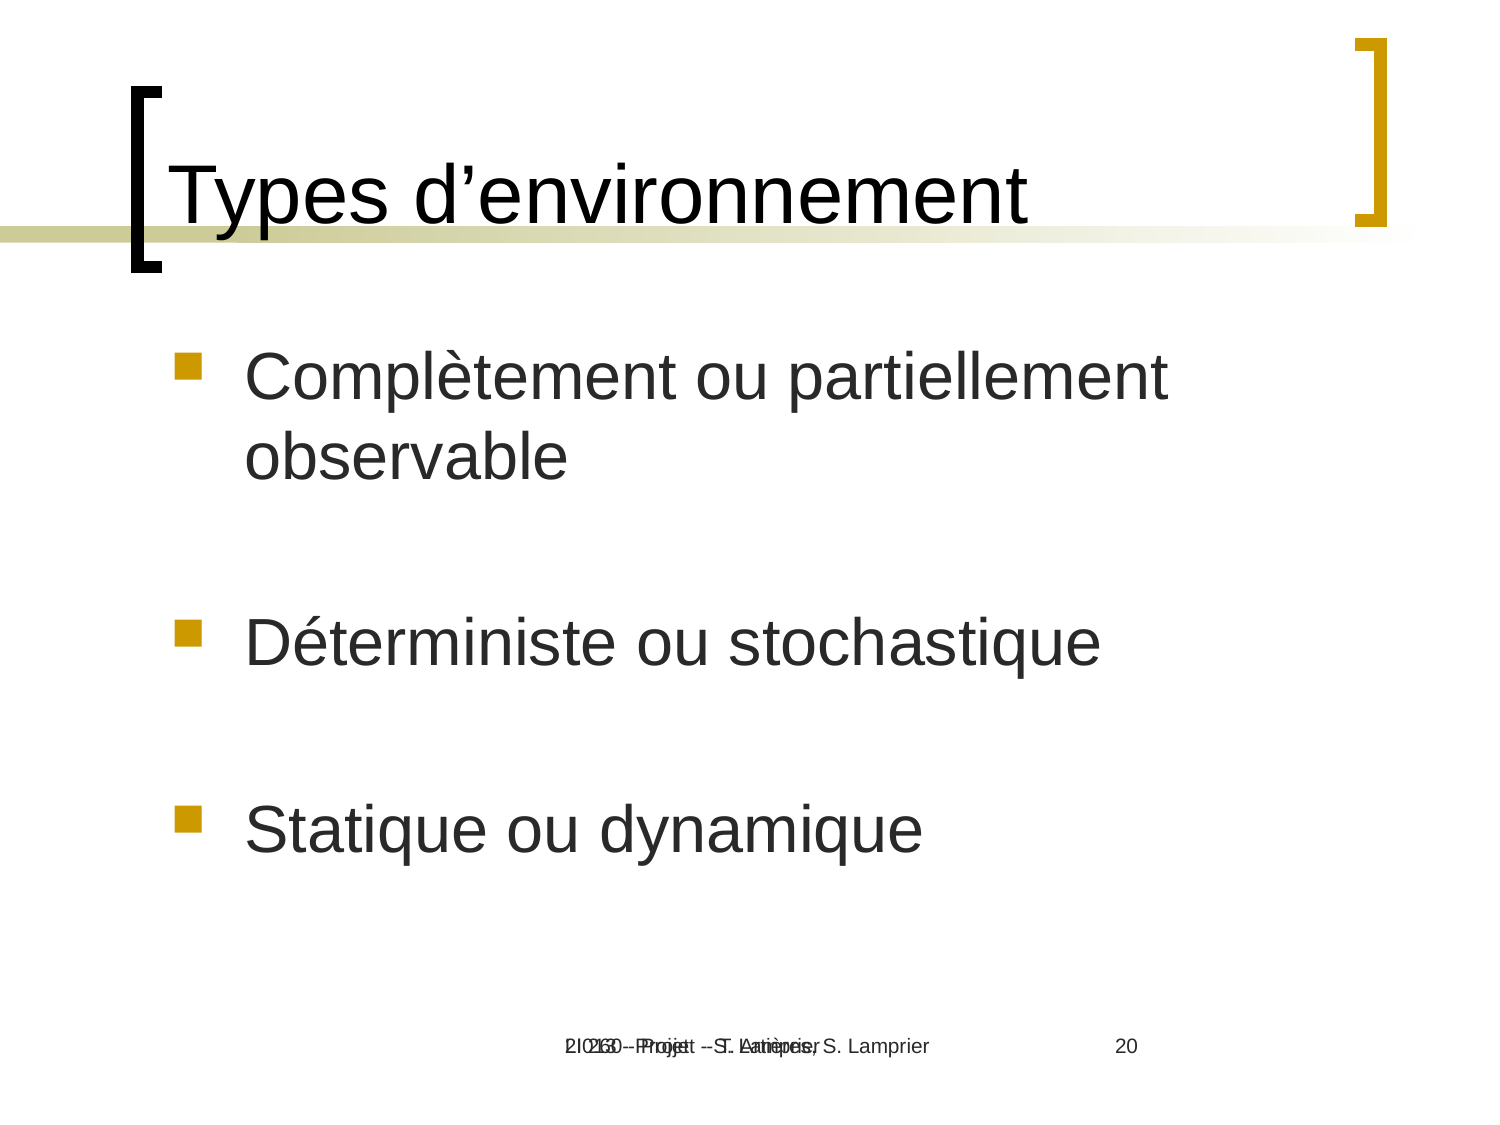

# Types d’environnement
Complètement ou partiellement observable
Déterministe ou stochastique
Statique ou dynamique
LI 260 - Projet - T. Artières, S. Lamprier
2I013 - Projet - S. Lamprier